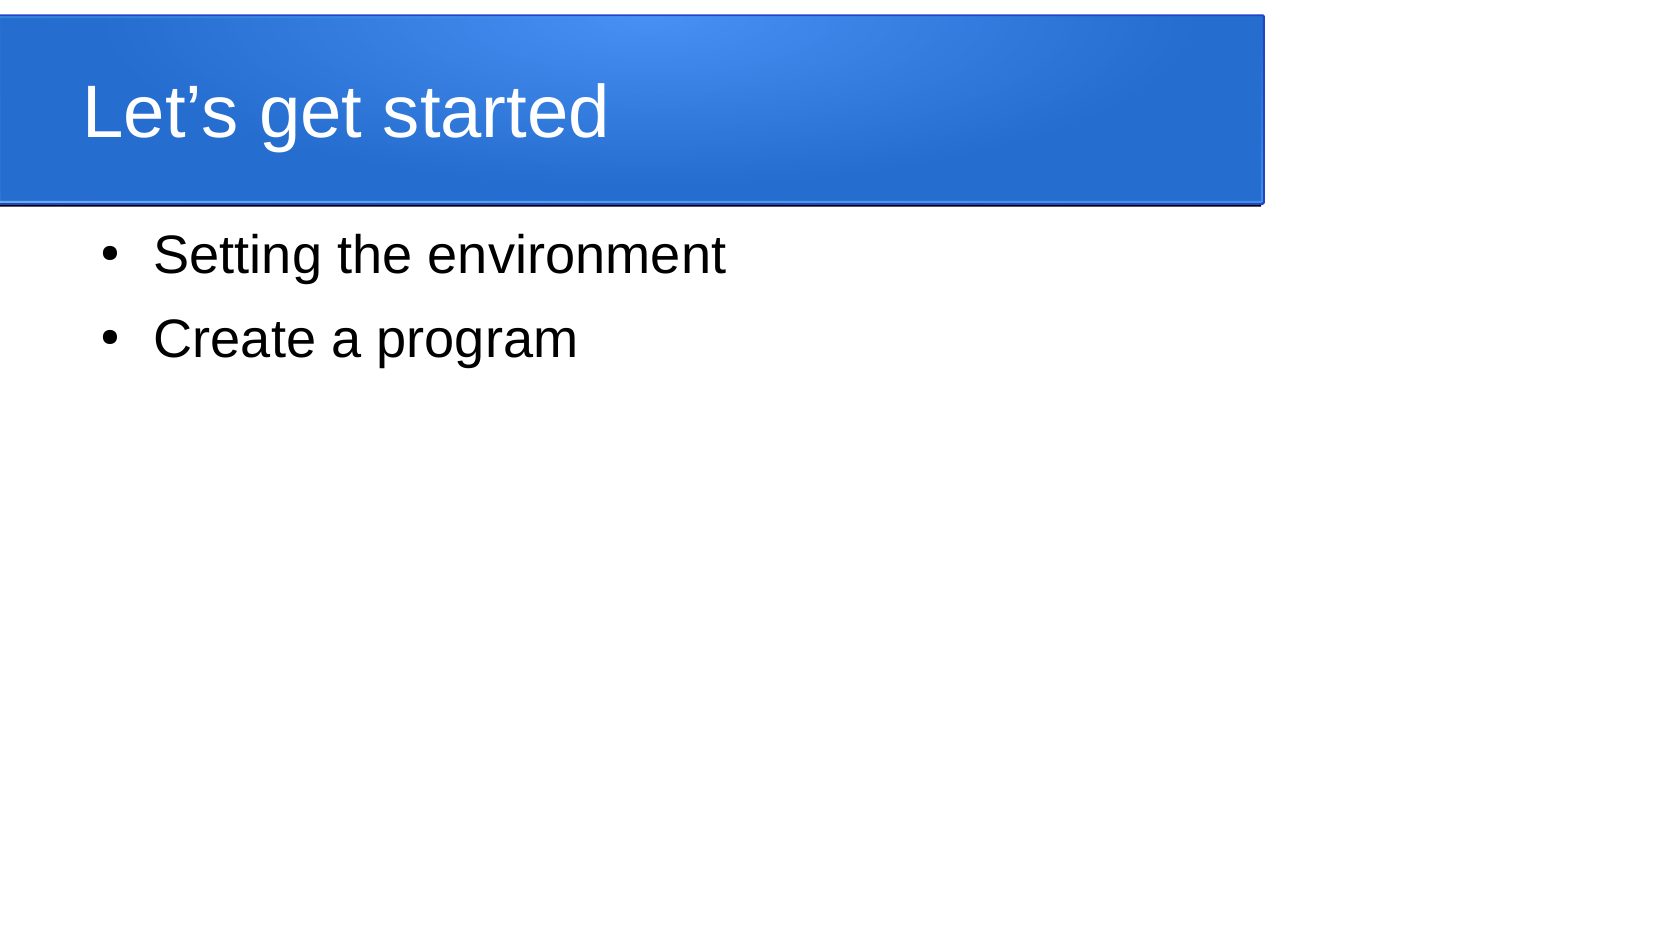

# Let’s get started
Setting the environment
Create a program